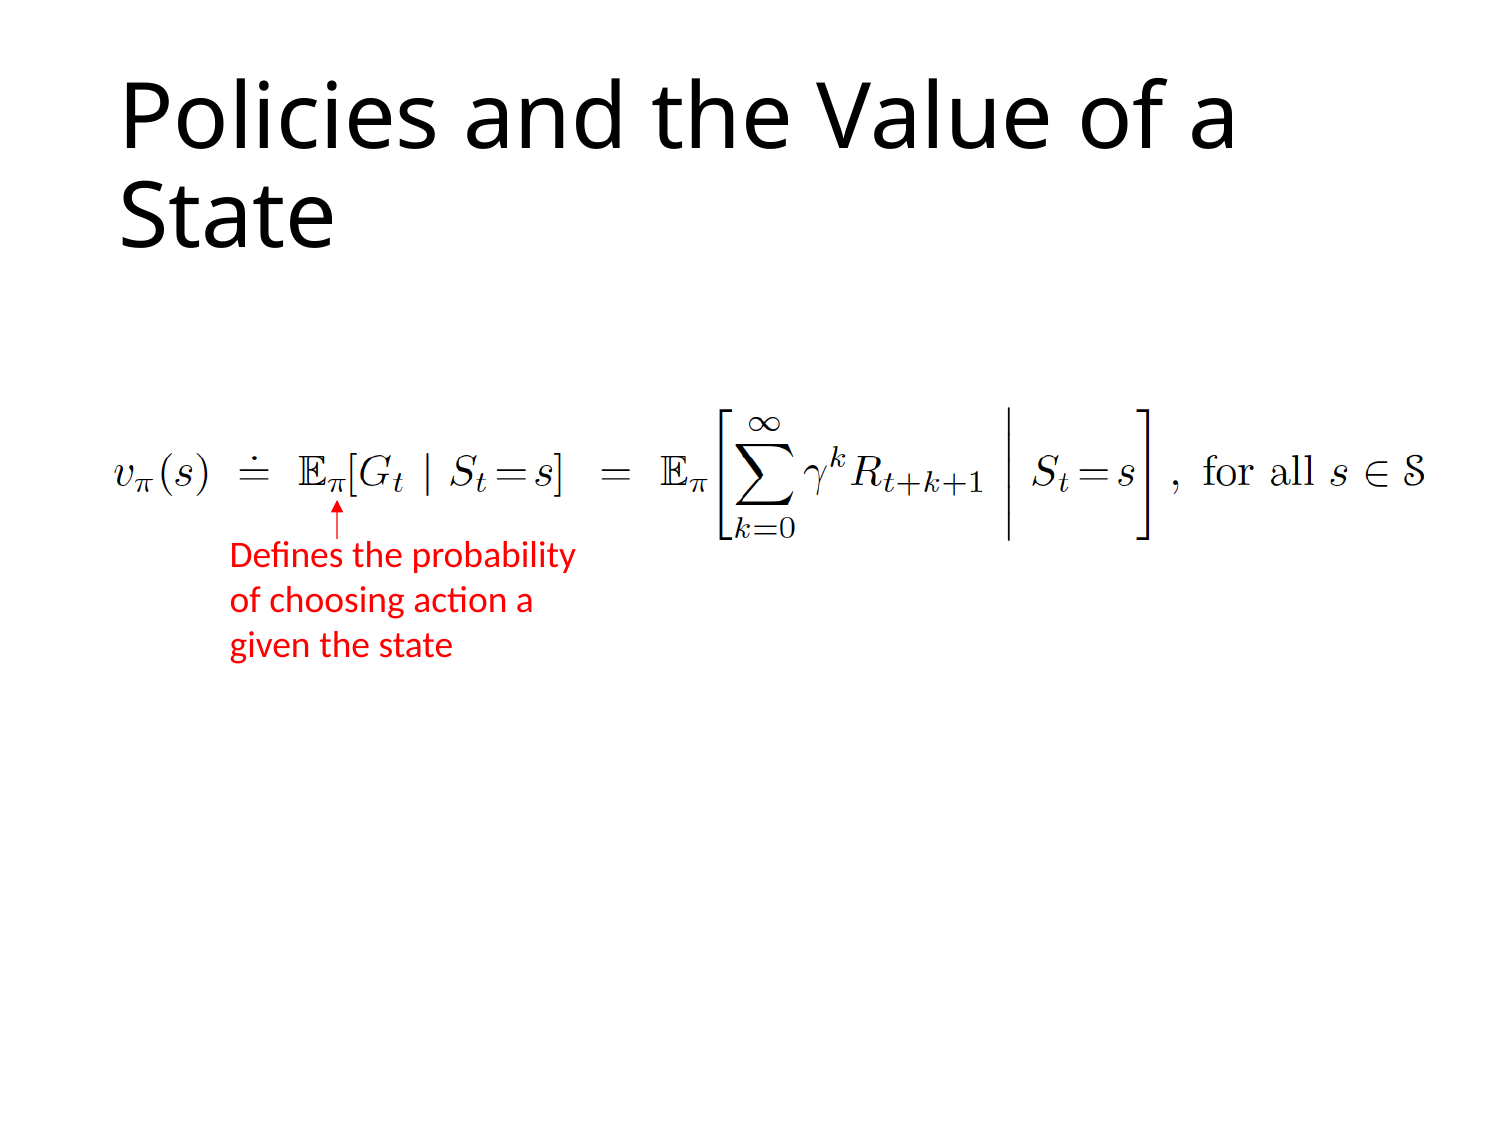

# Policies and the Value of a State
Defines the probability of choosing action a given the state